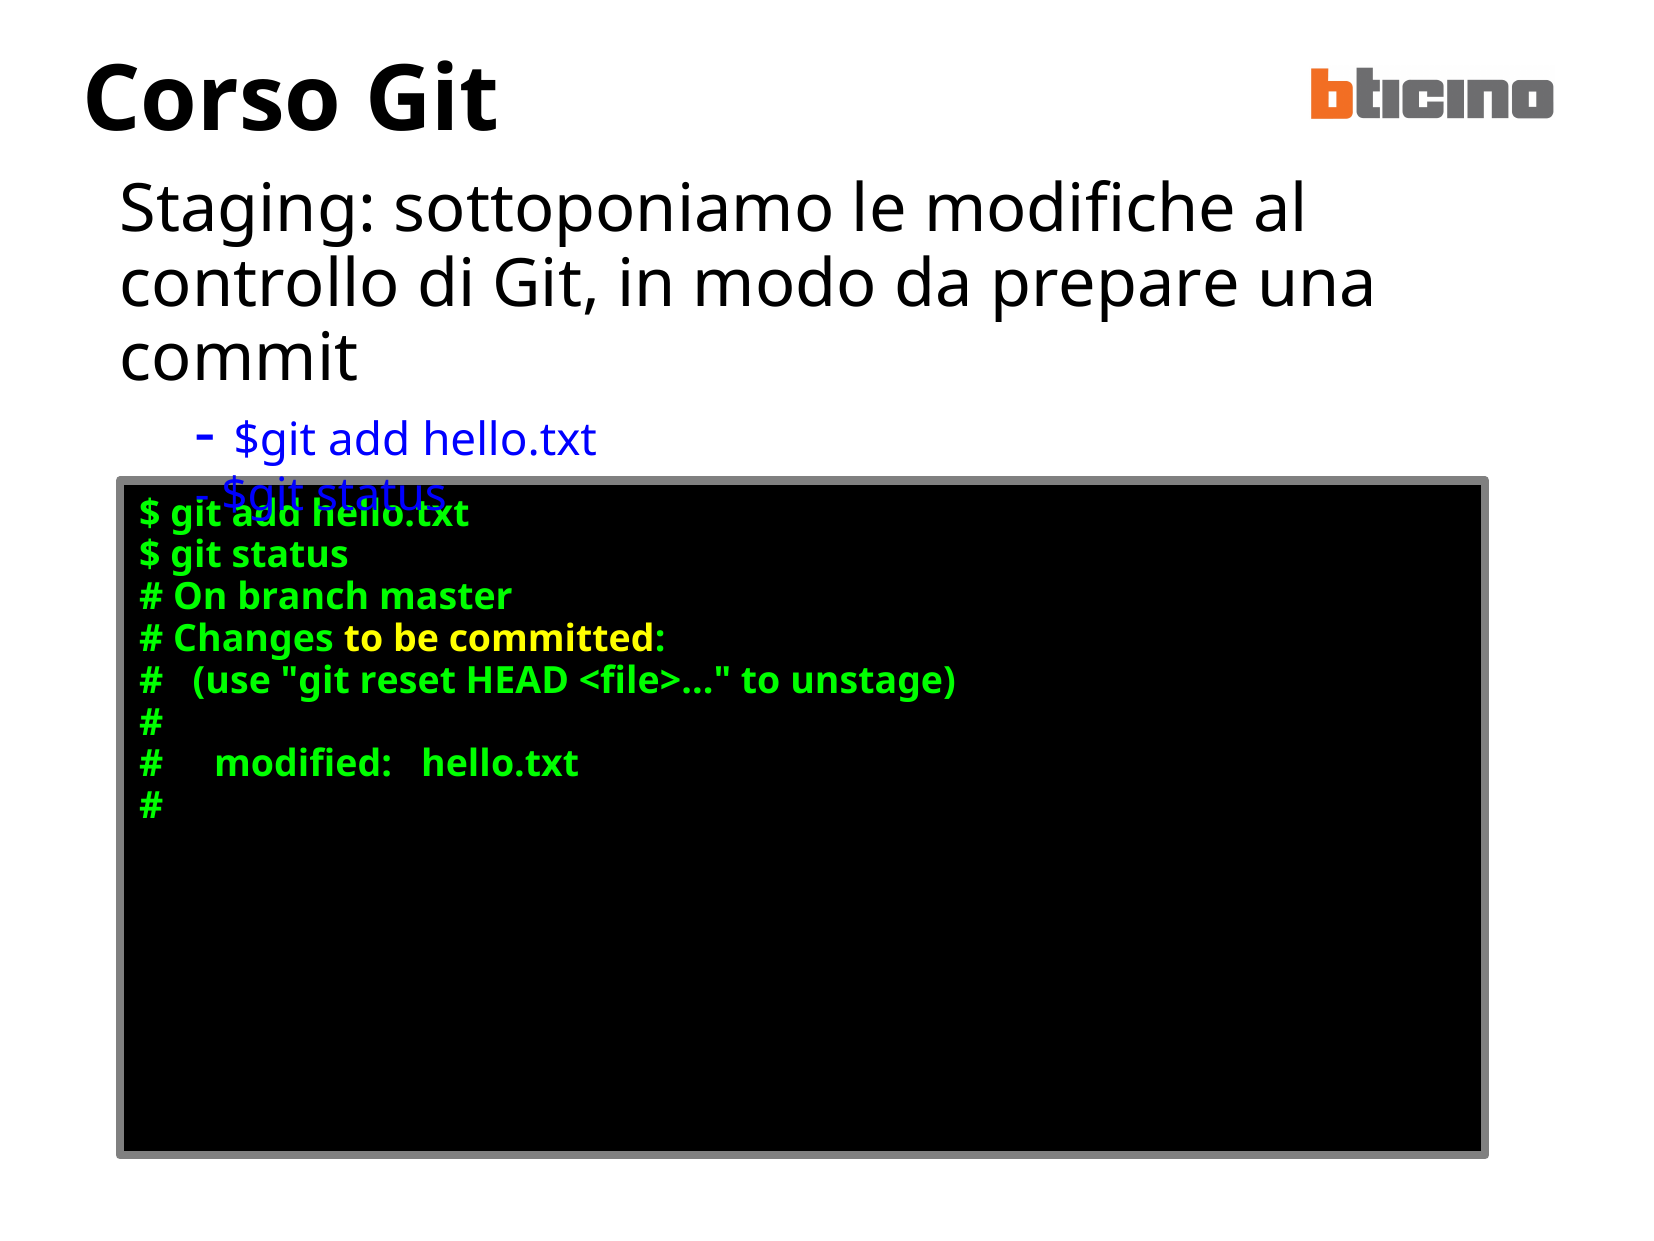

# Corso Git
Staging: sottoponiamo le modifiche al controllo di Git, in modo da prepare una commit
	- $git add hello.txt
	- $git status
$ git add hello.txt
$ git status
# On branch master
# Changes to be committed:
# (use "git reset HEAD <file>..." to unstage)
#
#	modified: hello.txt
#